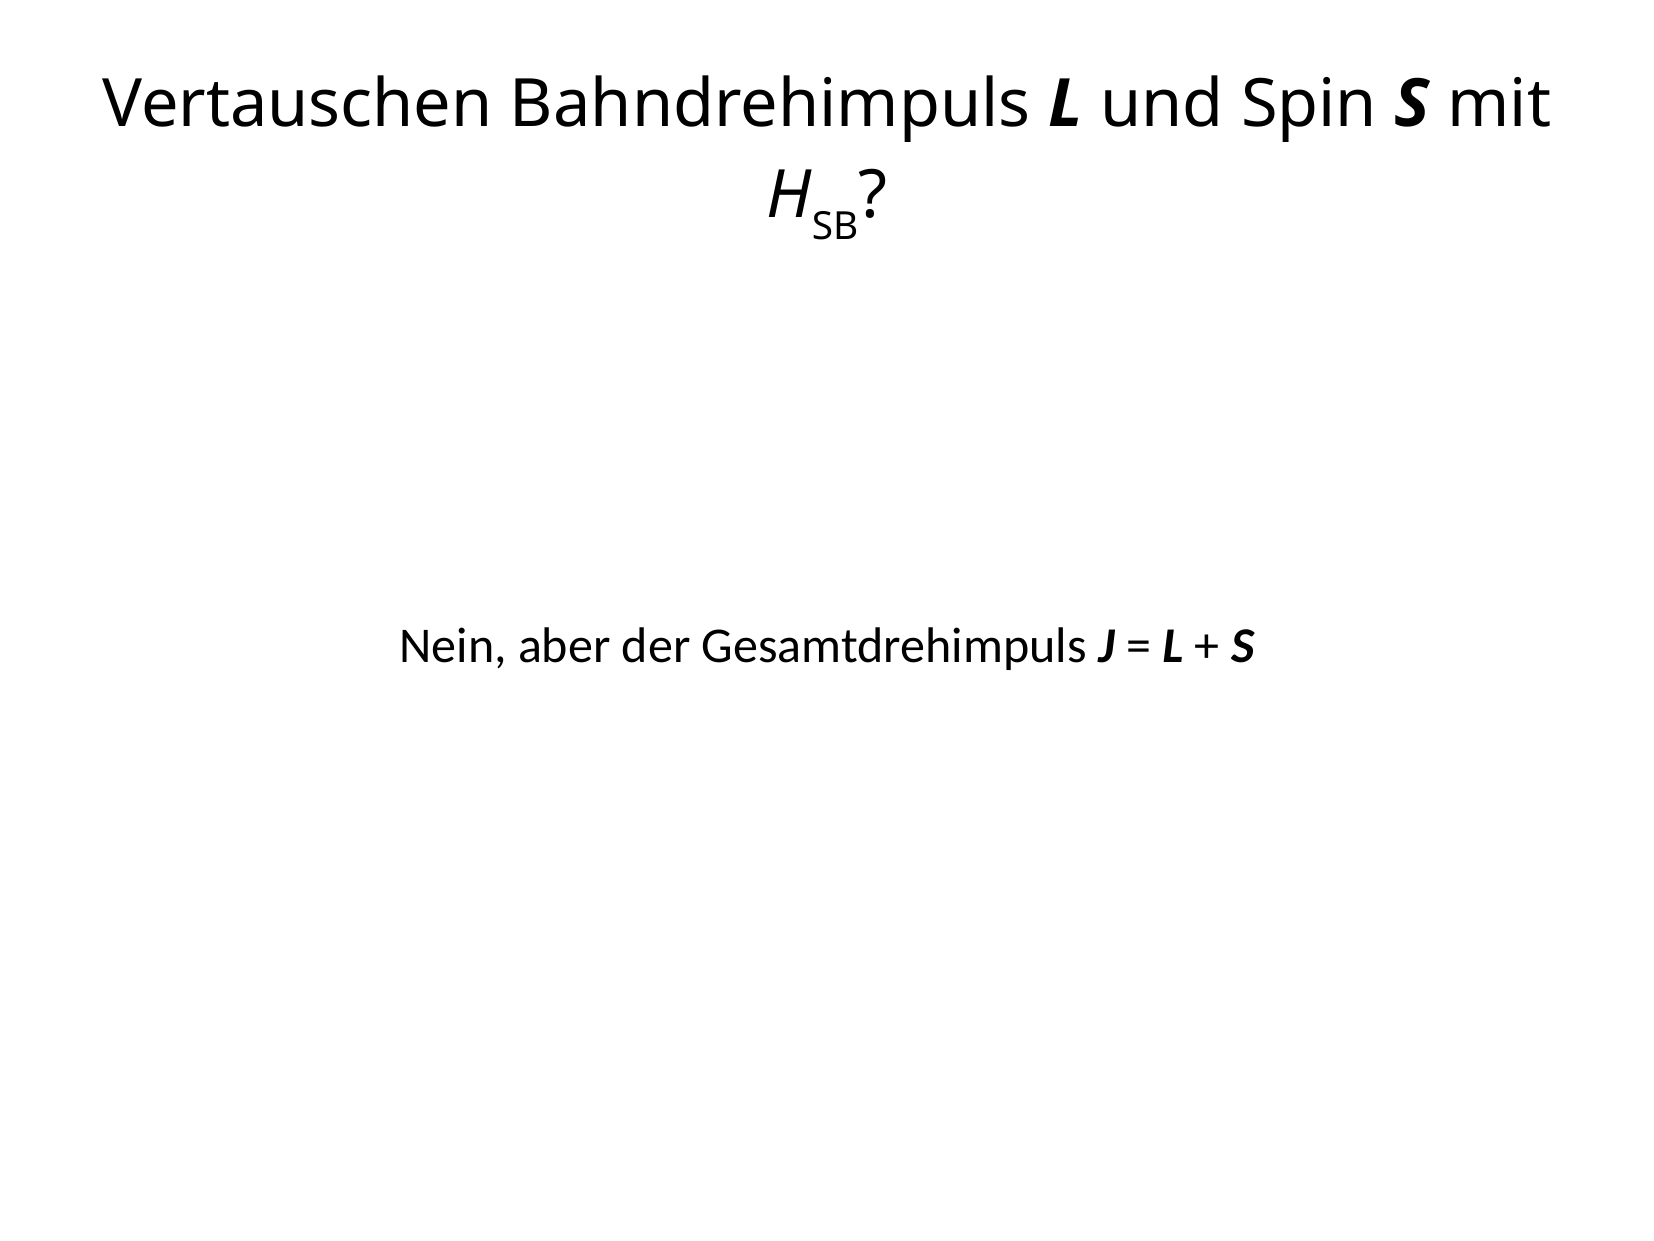

# Vertauschen Bahndrehimpuls L und Spin S mit HSB?
Nein, aber der Gesamtdrehimpuls J = L + S